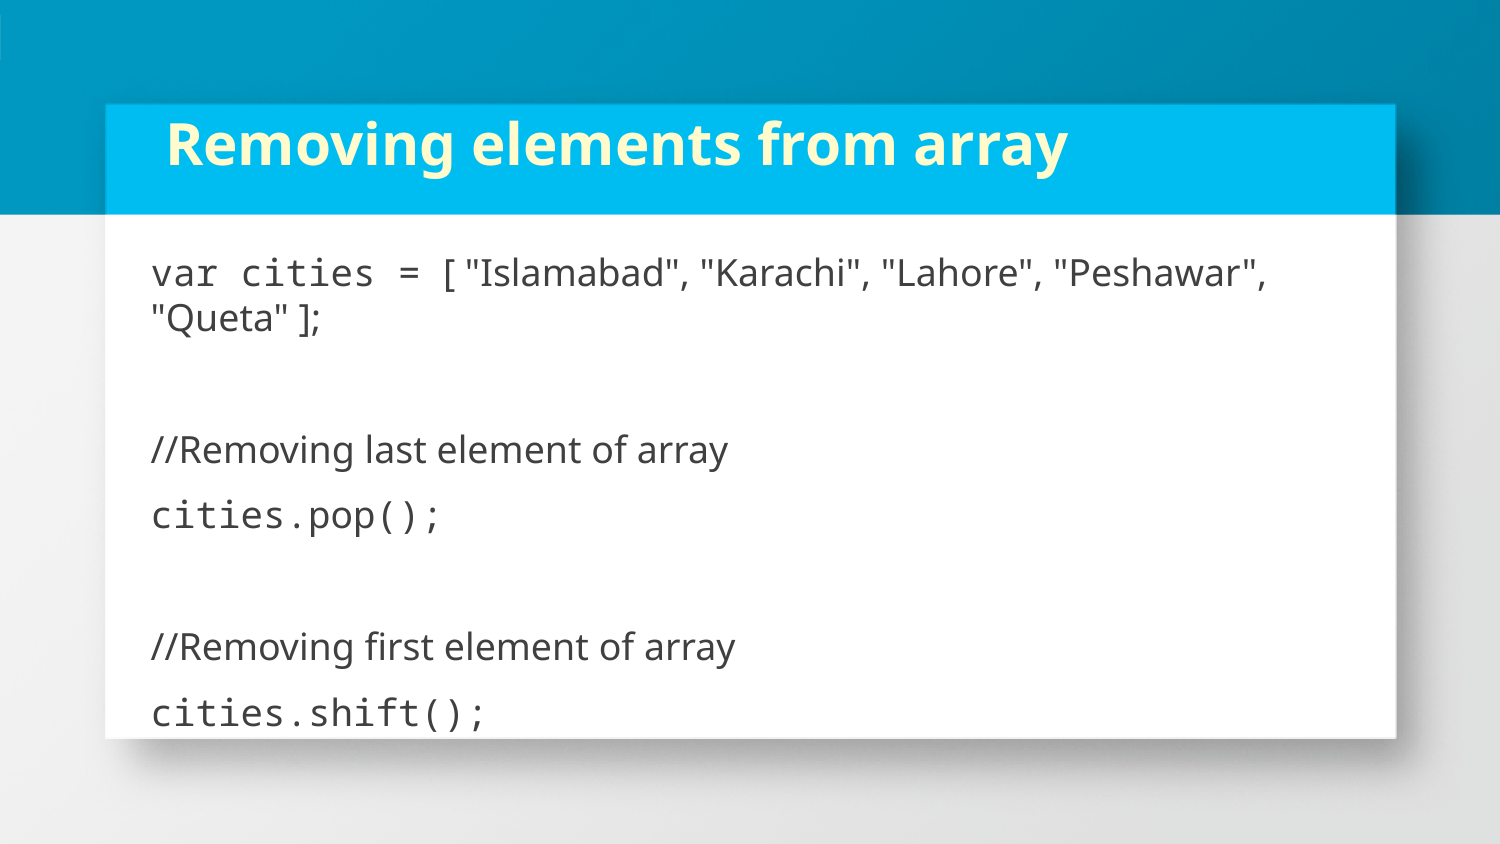

# Removing elements from array
var cities = [ "Islamabad", "Karachi", "Lahore", "Peshawar", "Queta" ];
//Removing last element of array
cities.pop();
//Removing first element of array
cities.shift();